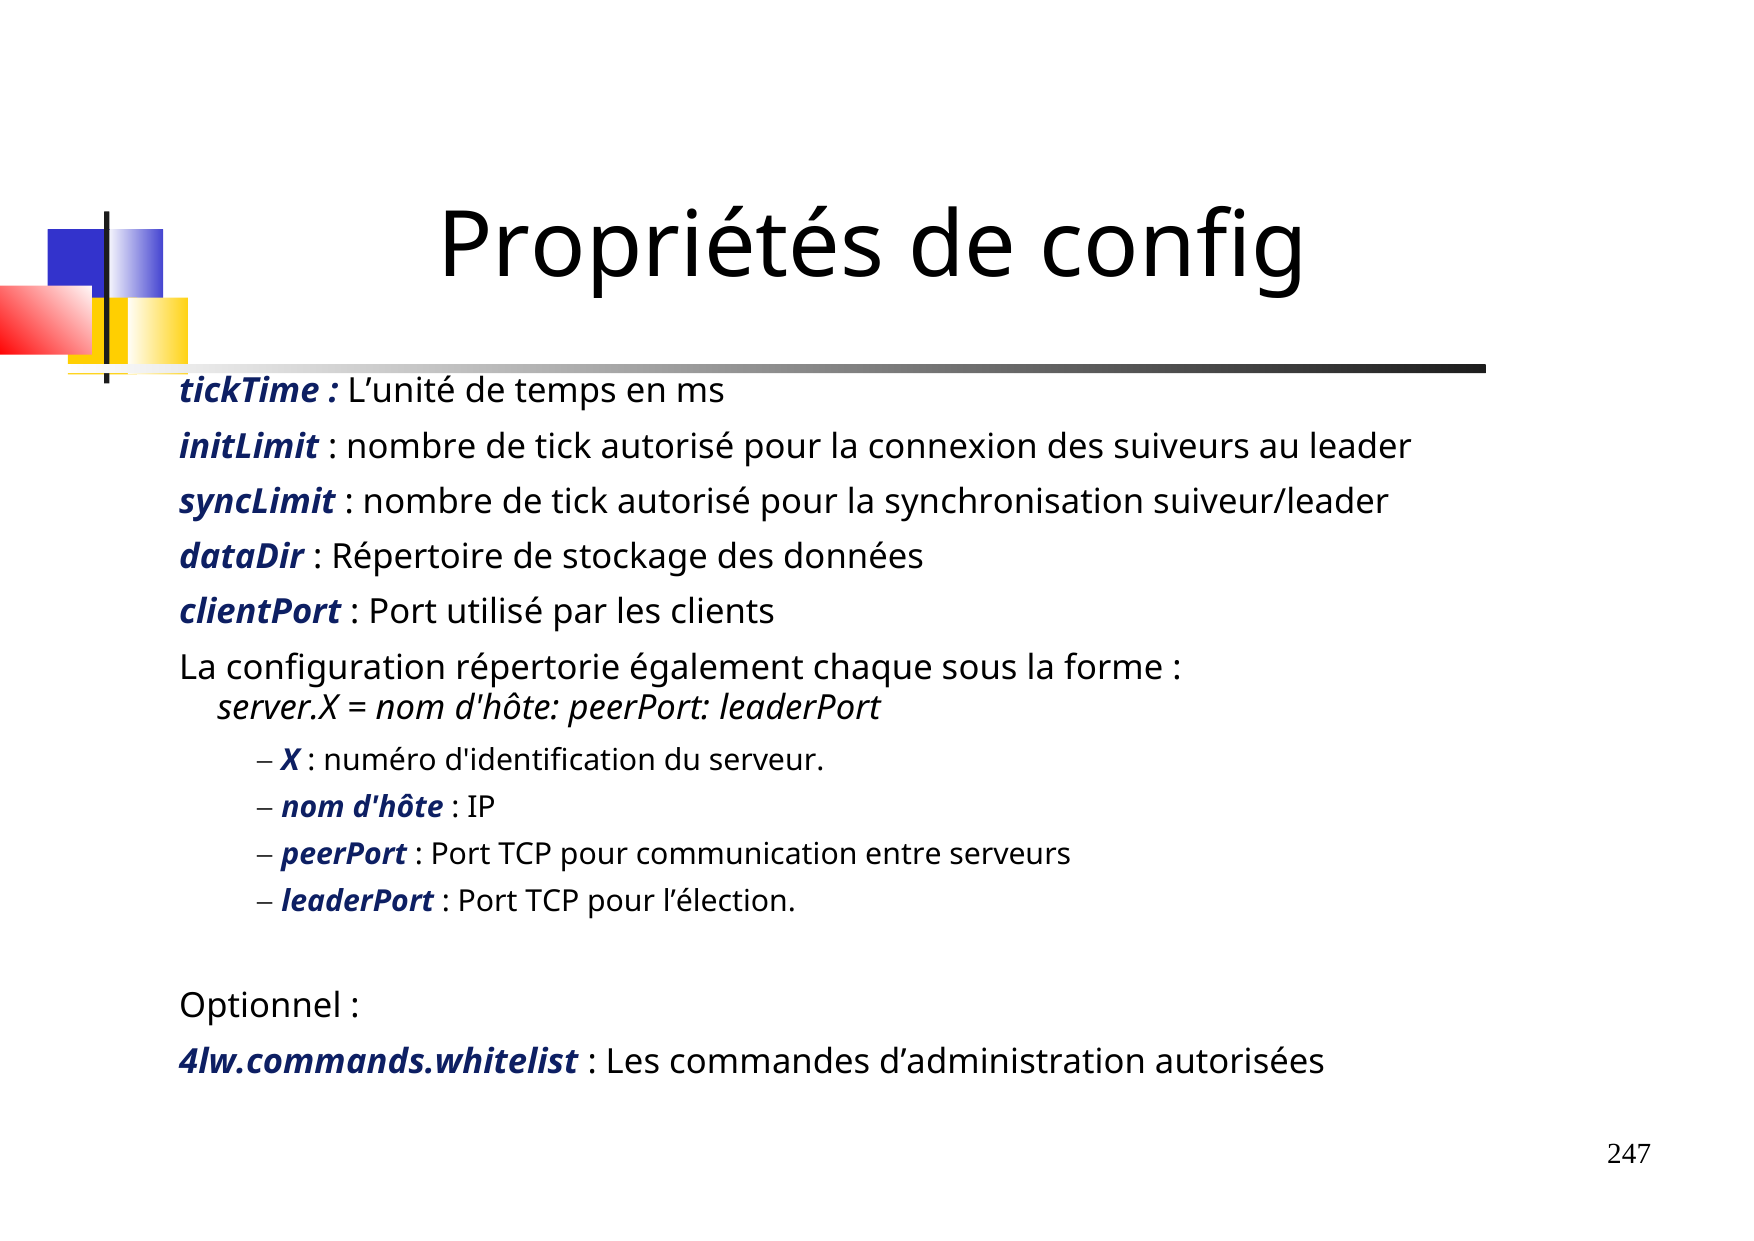

# Propriétés de config
tickTime : L’unité de temps en ms
initLimit : nombre de tick autorisé pour la connexion des suiveurs au leader
syncLimit : nombre de tick autorisé pour la synchronisation suiveur/leader
dataDir : Répertoire de stockage des données
clientPort : Port utilisé par les clients
La configuration répertorie également chaque sous la forme :
 server.X = nom d'hôte: peerPort: leaderPort
X : numéro d'identification du serveur.
nom d'hôte : IP
peerPort : Port TCP pour communication entre serveurs
leaderPort : Port TCP pour l’élection.
Optionnel :
4lw.commands.whitelist : Les commandes d’administration autorisées